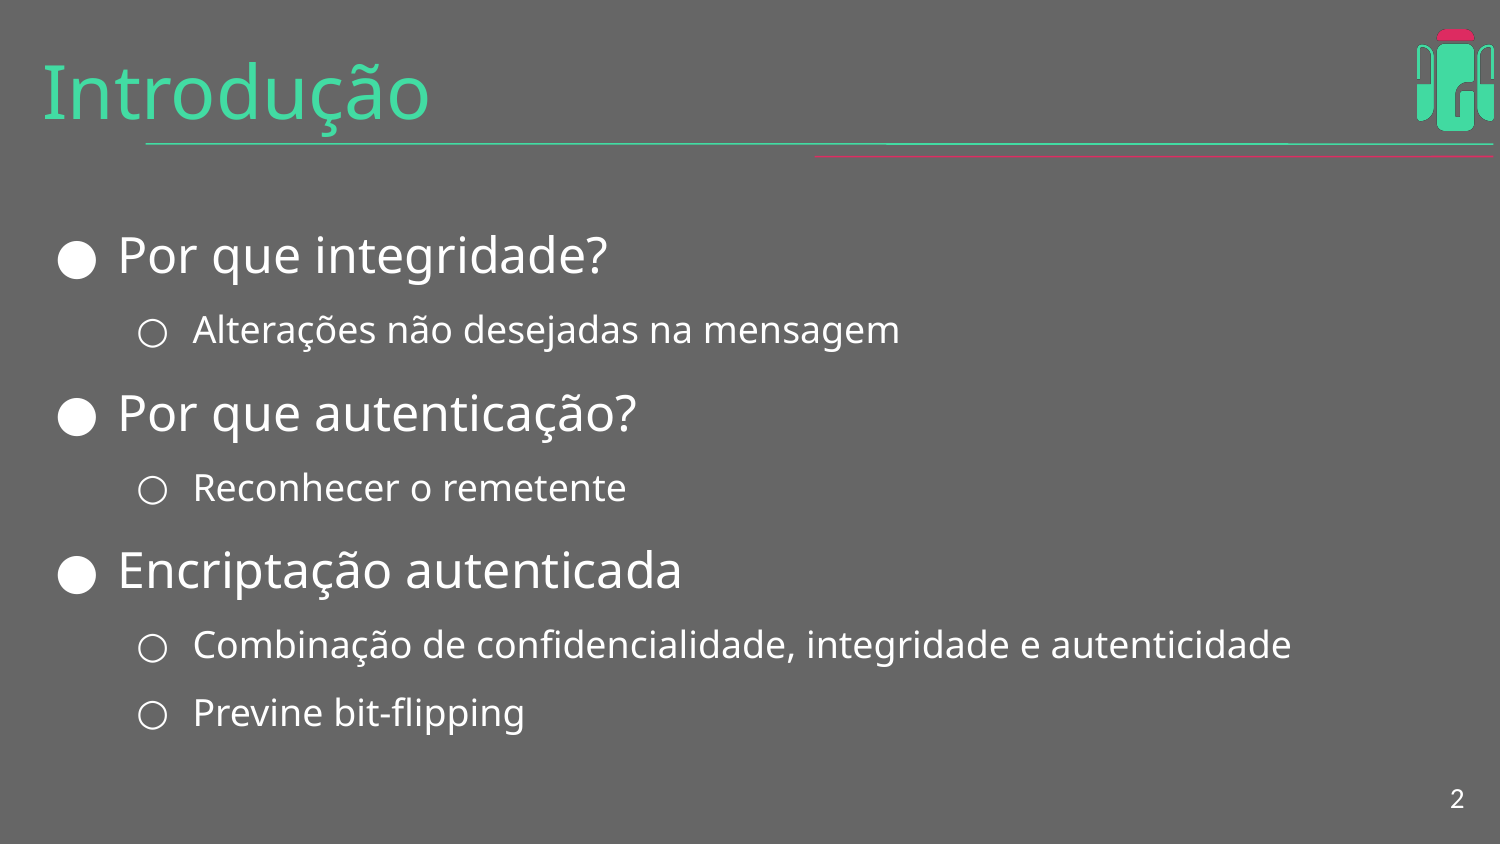

# Introdução
Por que integridade?
Alterações não desejadas na mensagem
Por que autenticação?
Reconhecer o remetente
Encriptação autenticada
Combinação de confidencialidade, integridade e autenticidade
Previne bit-flipping